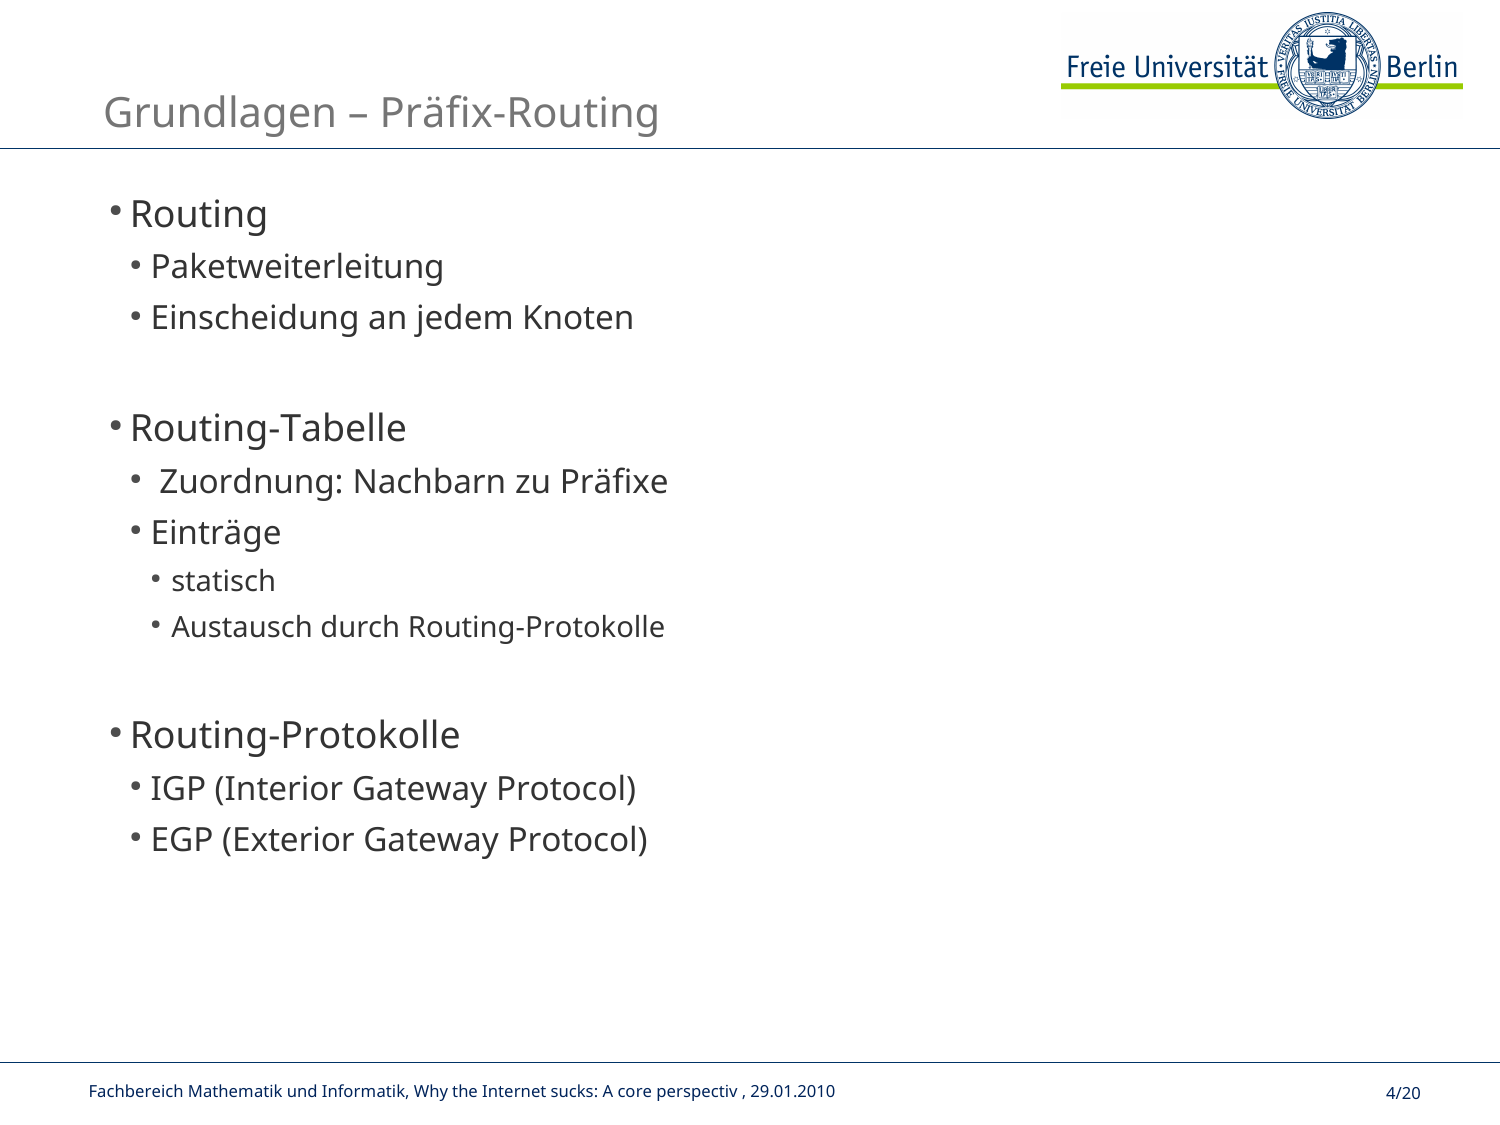

# Grundlagen – Präfix-Routing
Routing
Paketweiterleitung
Einscheidung an jedem Knoten
Routing-Tabelle
 Zuordnung: Nachbarn zu Präfixe
Einträge
statisch
Austausch durch Routing-Protokolle
Routing-Protokolle
IGP (Interior Gateway Protocol)
EGP (Exterior Gateway Protocol)
Freie Universität Berlin